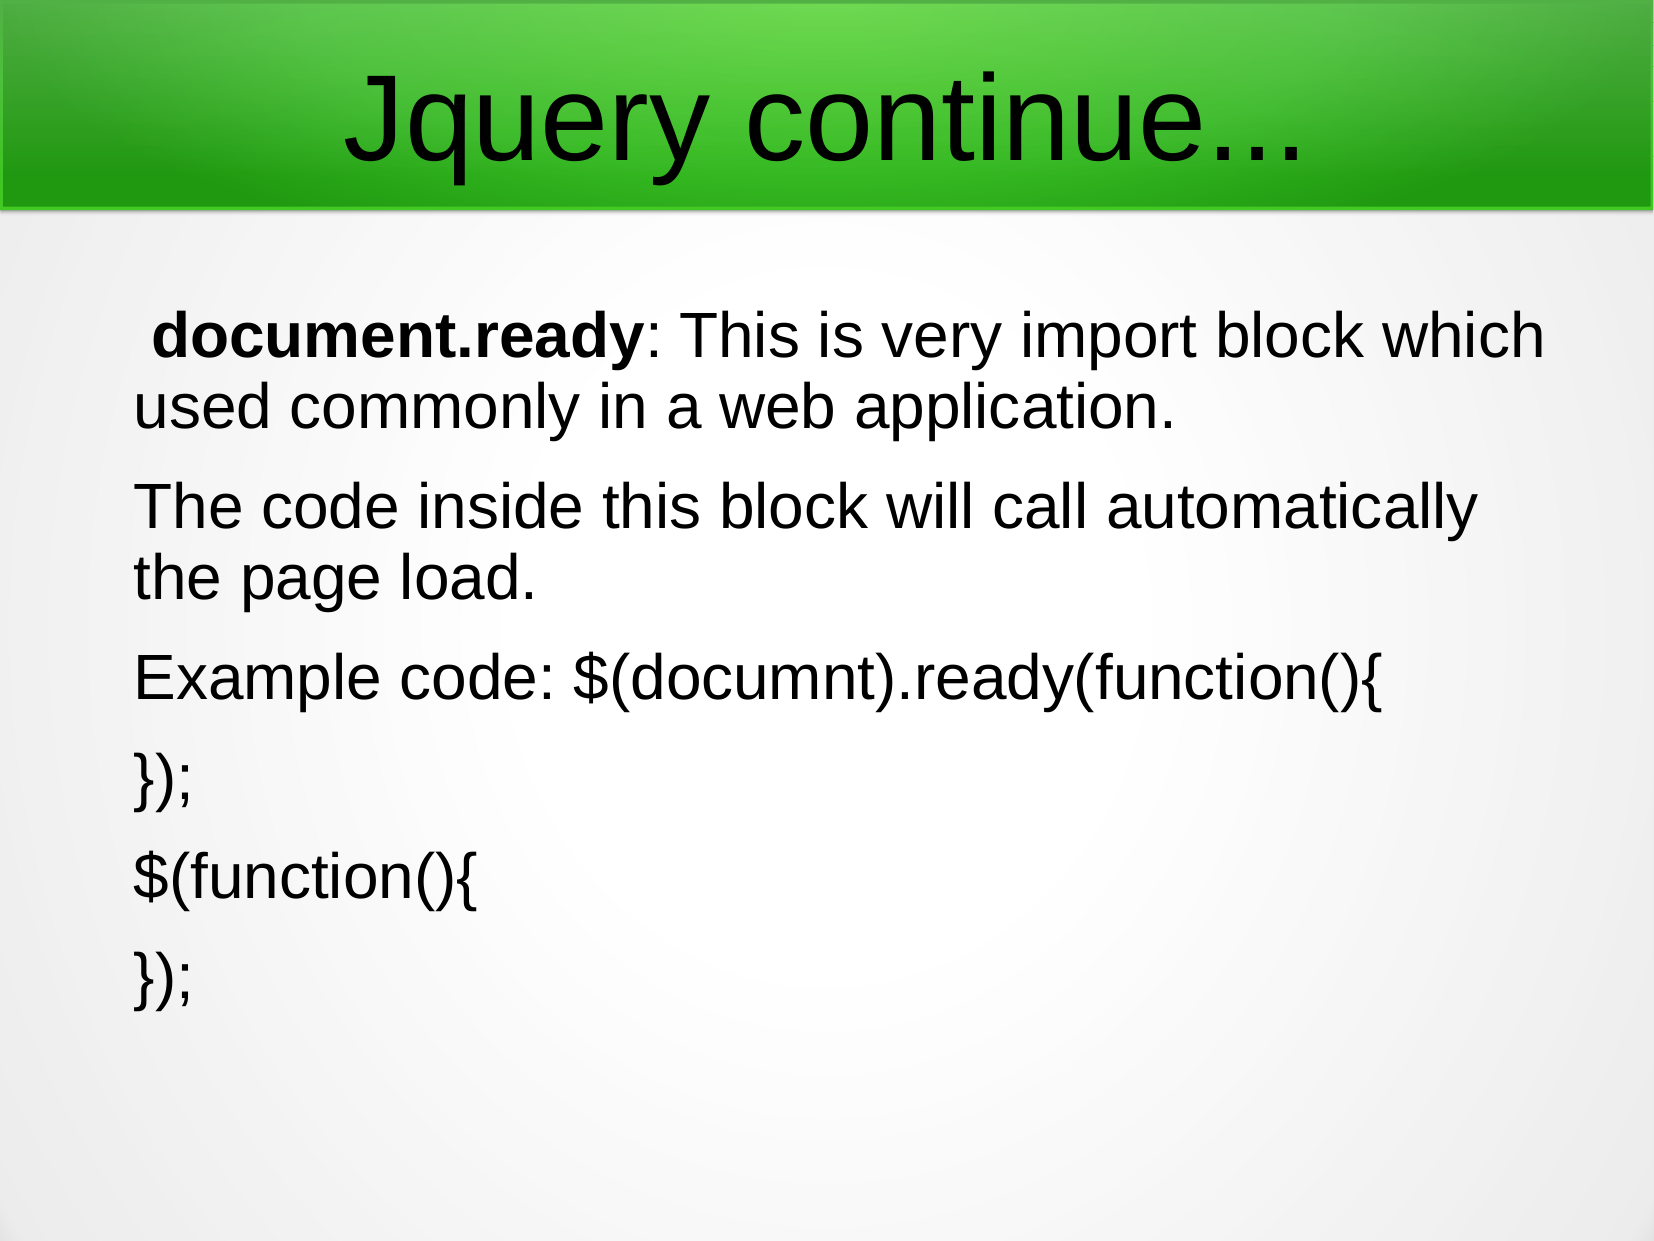

# Jquery continue...
 document.ready: This is very import block which used commonly in a web application.
The code inside this block will call automatically the page load.
Example code: $(documnt).ready(function(){
});
$(function(){
});